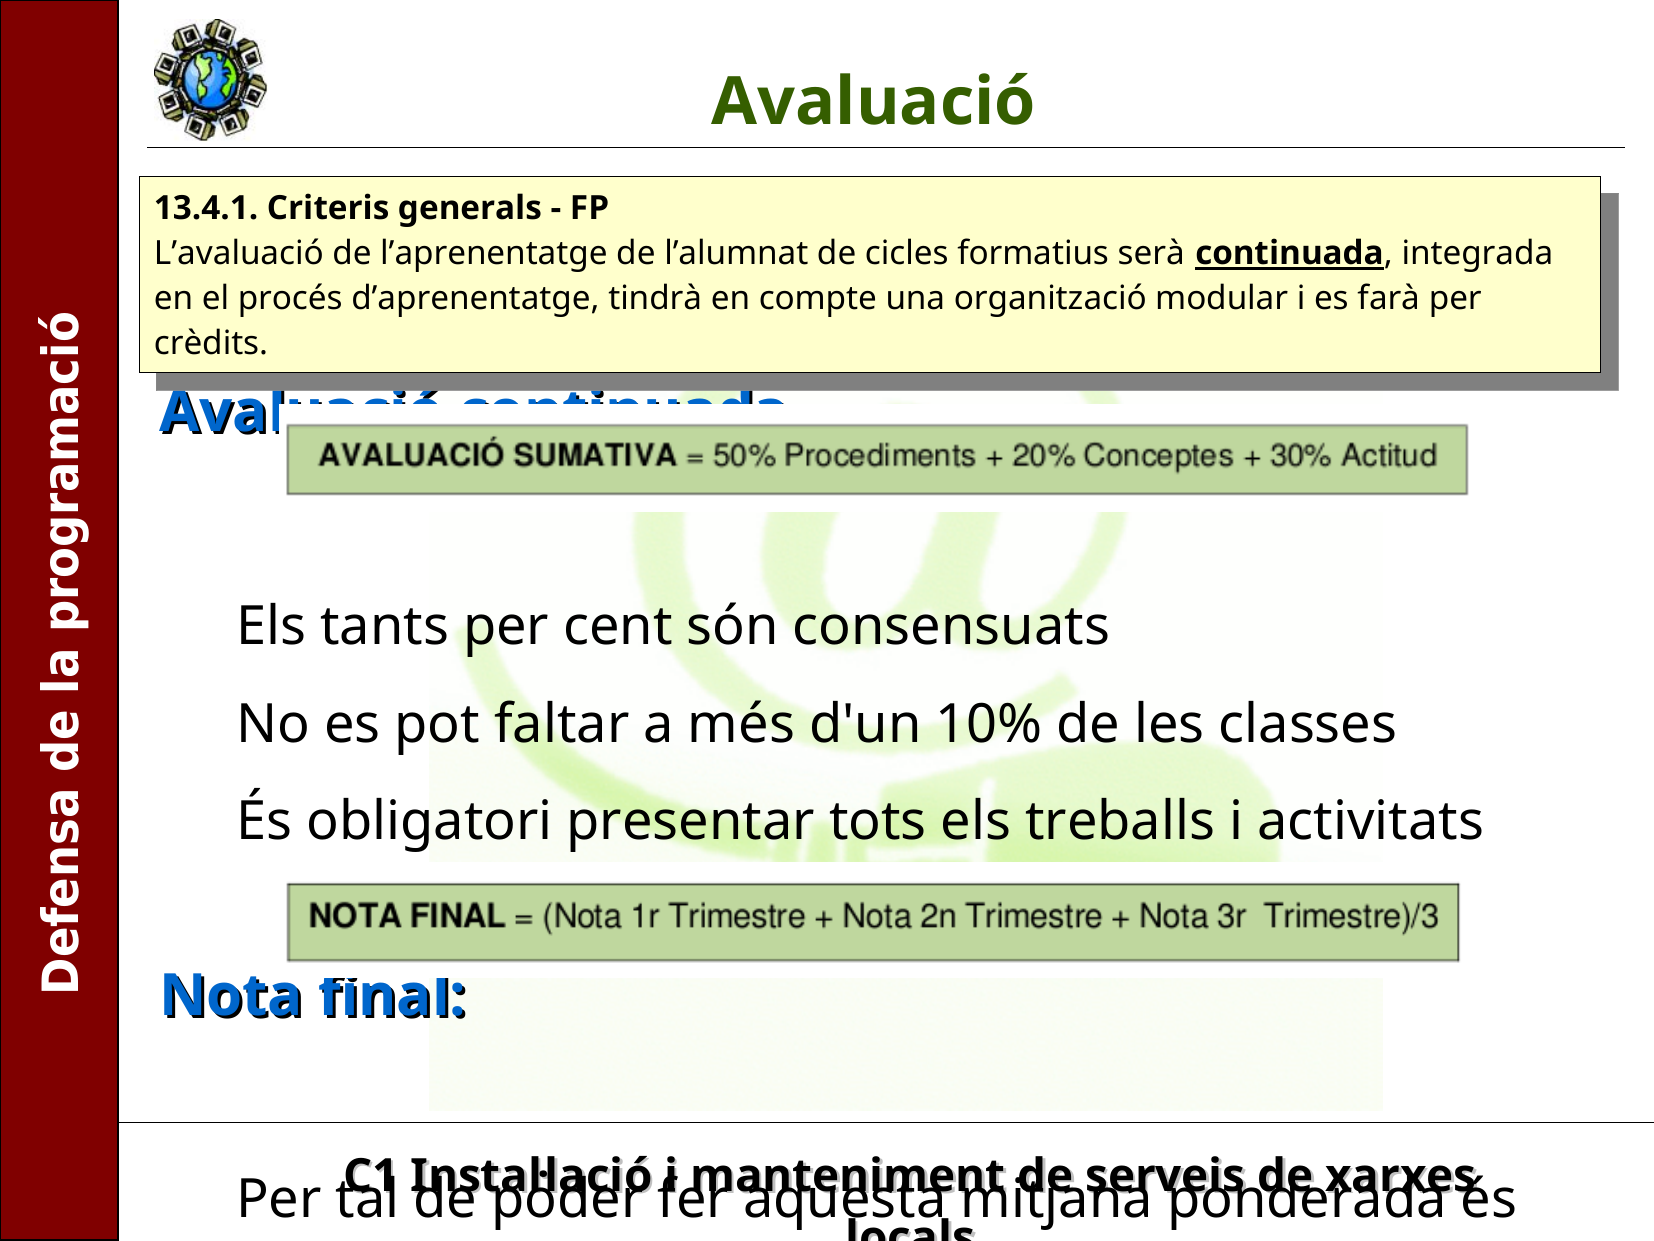

# Avaluació
13.4.1. Criteris generals - FP
L’avaluació de l’aprenentatge de l’alumnat de cicles formatius serà continuada, integrada en el procés d’aprenentatge, tindrà en compte una organització modular i es farà per crèdits.
Avaluació continuada
Els tants per cent són consensuats
No es pot faltar a més d'un 10% de les classes
És obligatori presentar tots els treballs i activitats proposades (excepte causa justificada)
Nota final:
Per tal de poder fer aquesta mitjana ponderada és imprescindible haver aprovat tots els trimestres.